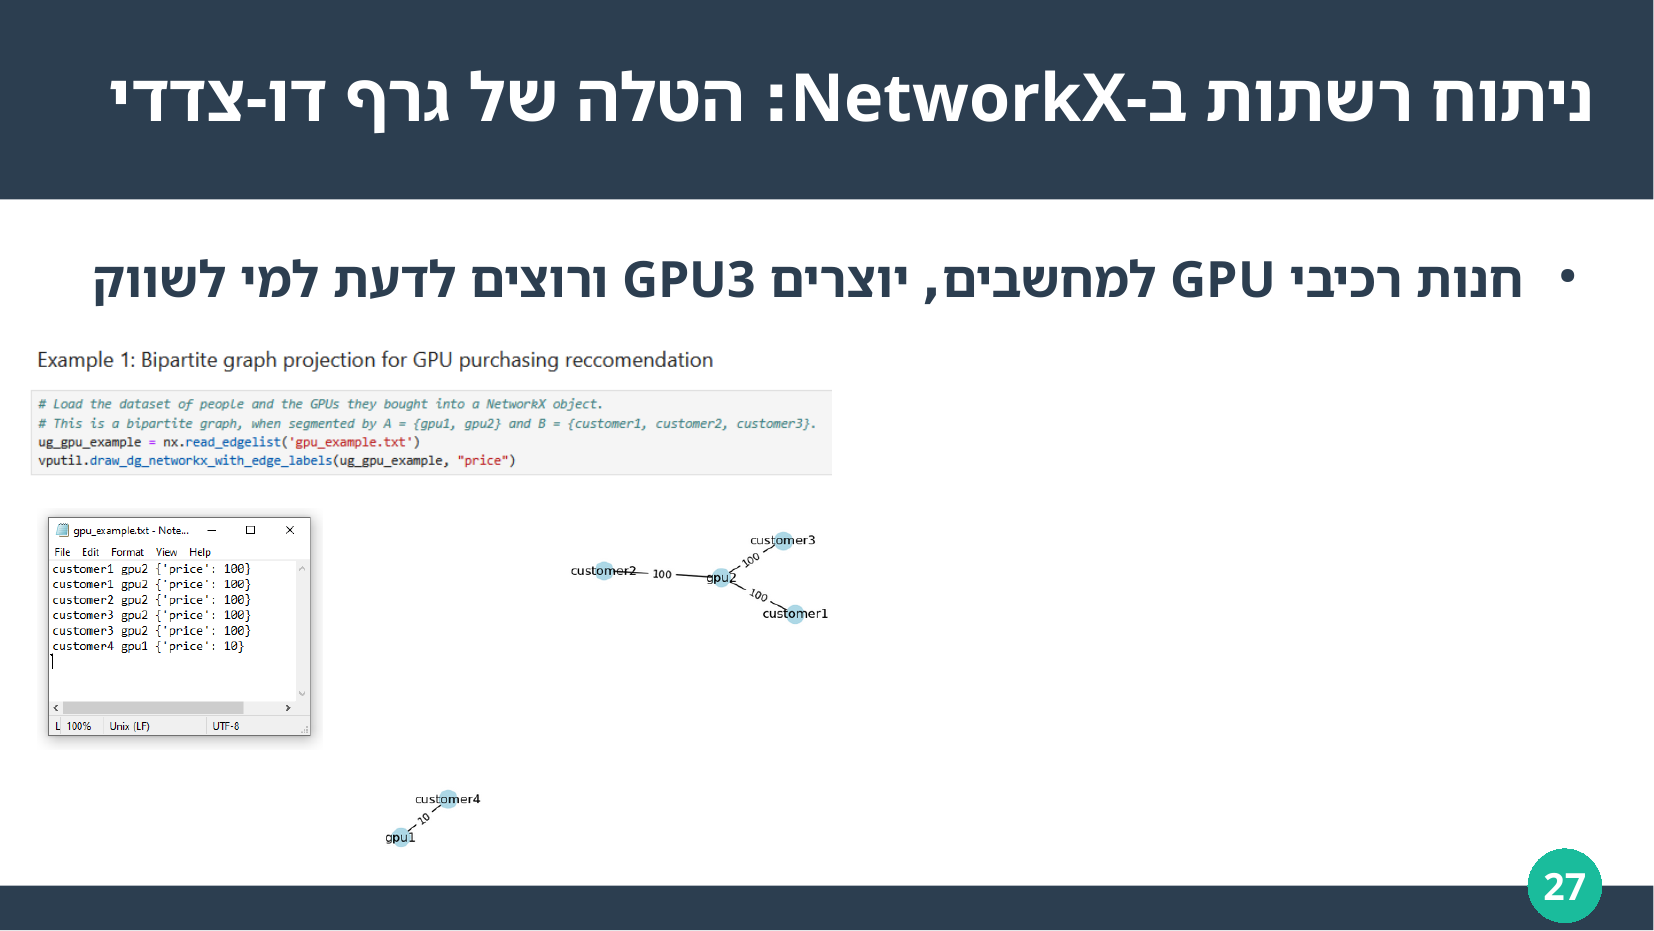

# ניתוח רשתות ב-NetworkX: הטלה של גרף דו-צדדי
חנות רכיבי GPU למחשבים, יוצרים GPU3 ורוצים לדעת למי לשווק
27